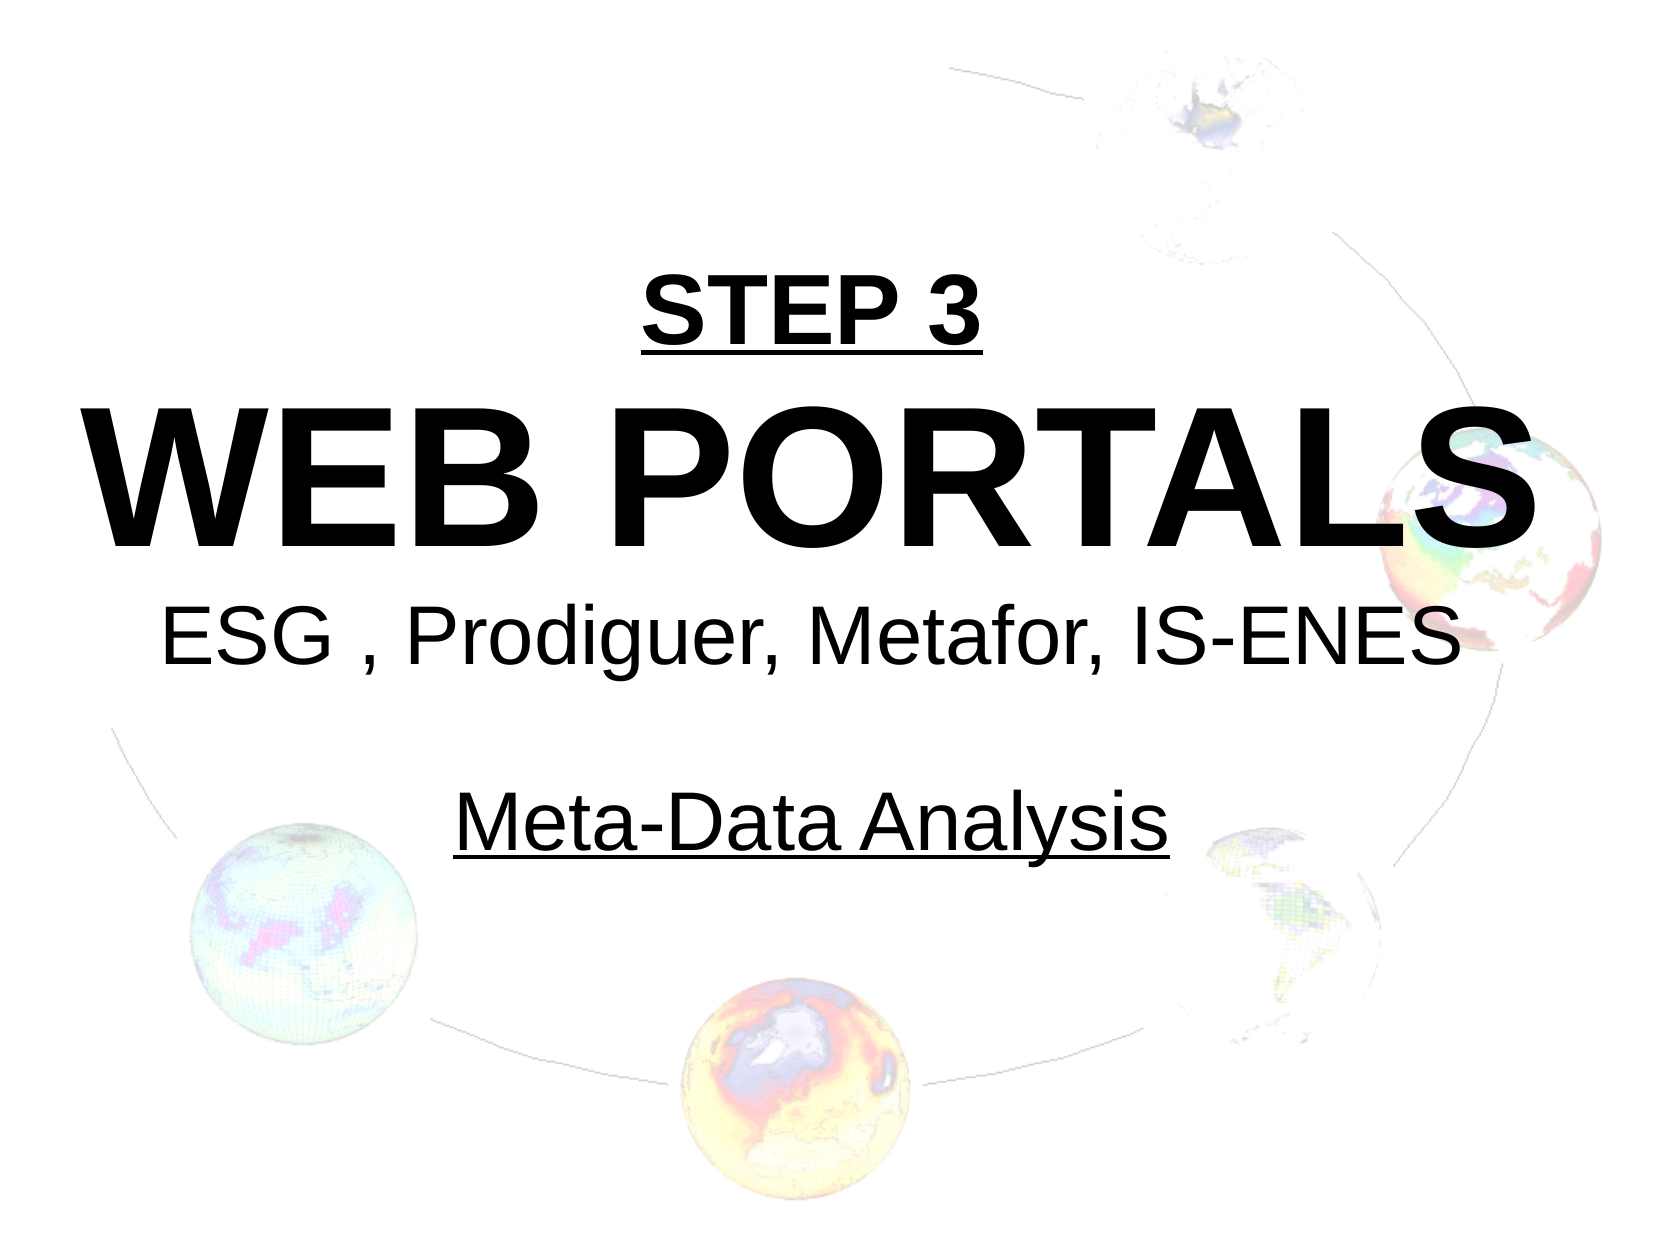

# STEP 3 WEB PORTALS ESG , Prodiguer, Metafor, IS-ENES Meta-Data Analysis